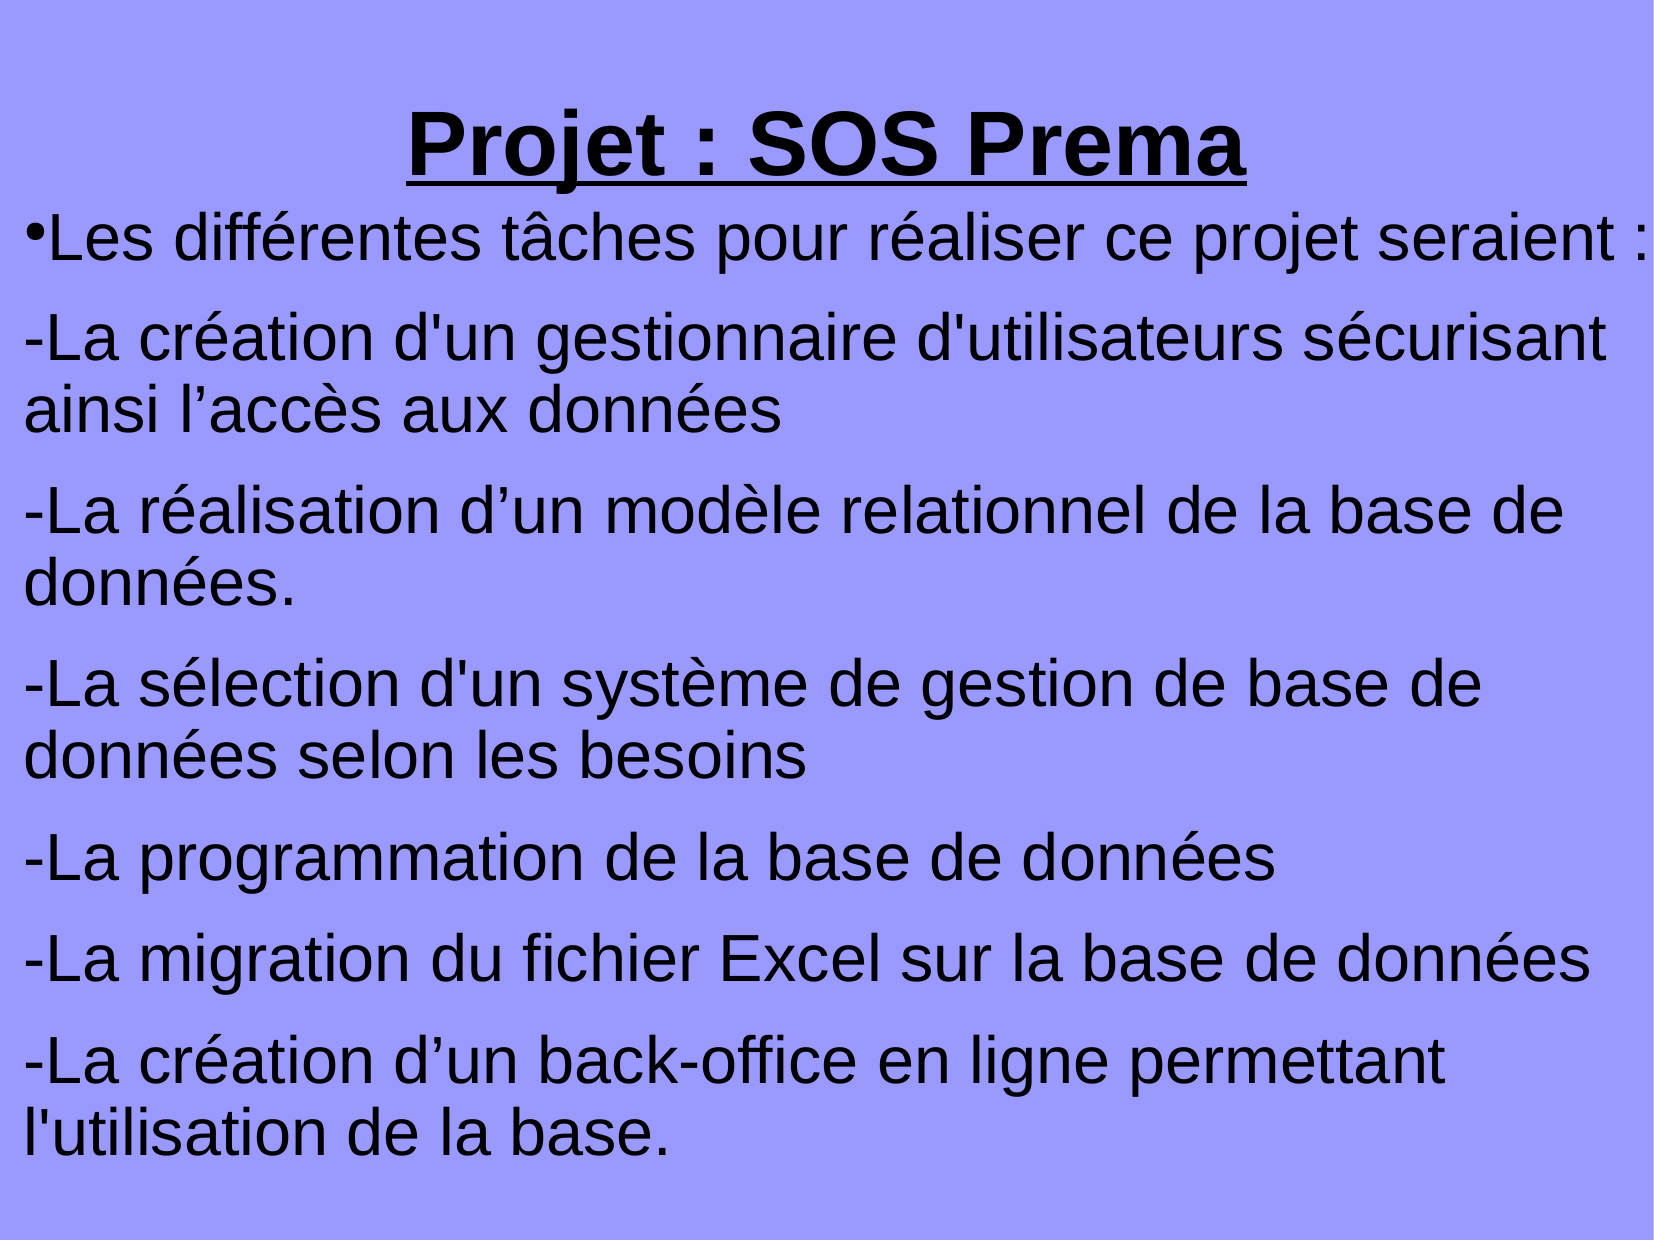

# Projet : SOS Prema
Les différentes tâches pour réaliser ce projet seraient :
-La création d'un gestionnaire d'utilisateurs sécurisant ainsi l’accès aux données
-La réalisation d’un modèle relationnel de la base de données.
-La sélection d'un système de gestion de base de données selon les besoins
-La programmation de la base de données
-La migration du fichier Excel sur la base de données
-La création d’un back-office en ligne permettant l'utilisation de la base.